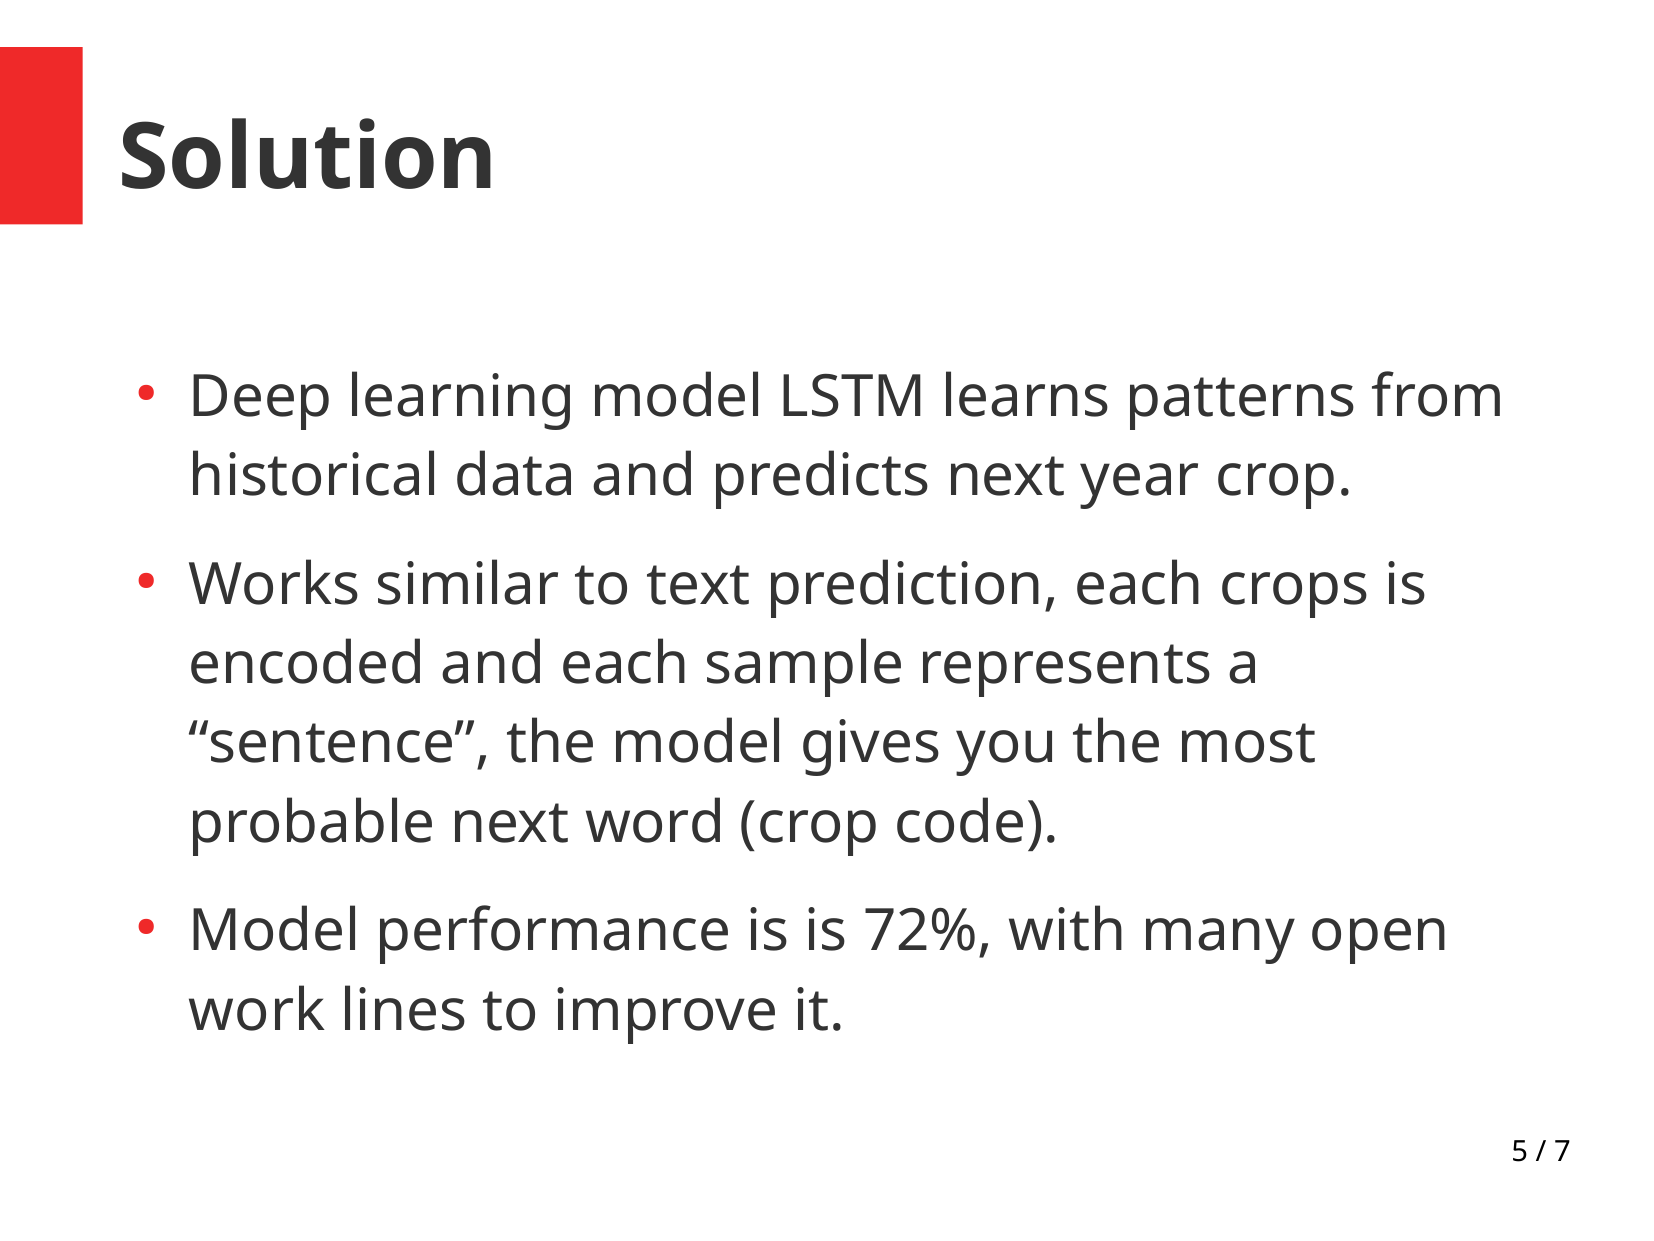

# Solution
Deep learning model LSTM learns patterns from historical data and predicts next year crop.
Works similar to text prediction, each crops is encoded and each sample represents a “sentence”, the model gives you the most probable next word (crop code).
Model performance is is 72%, with many open work lines to improve it.
5